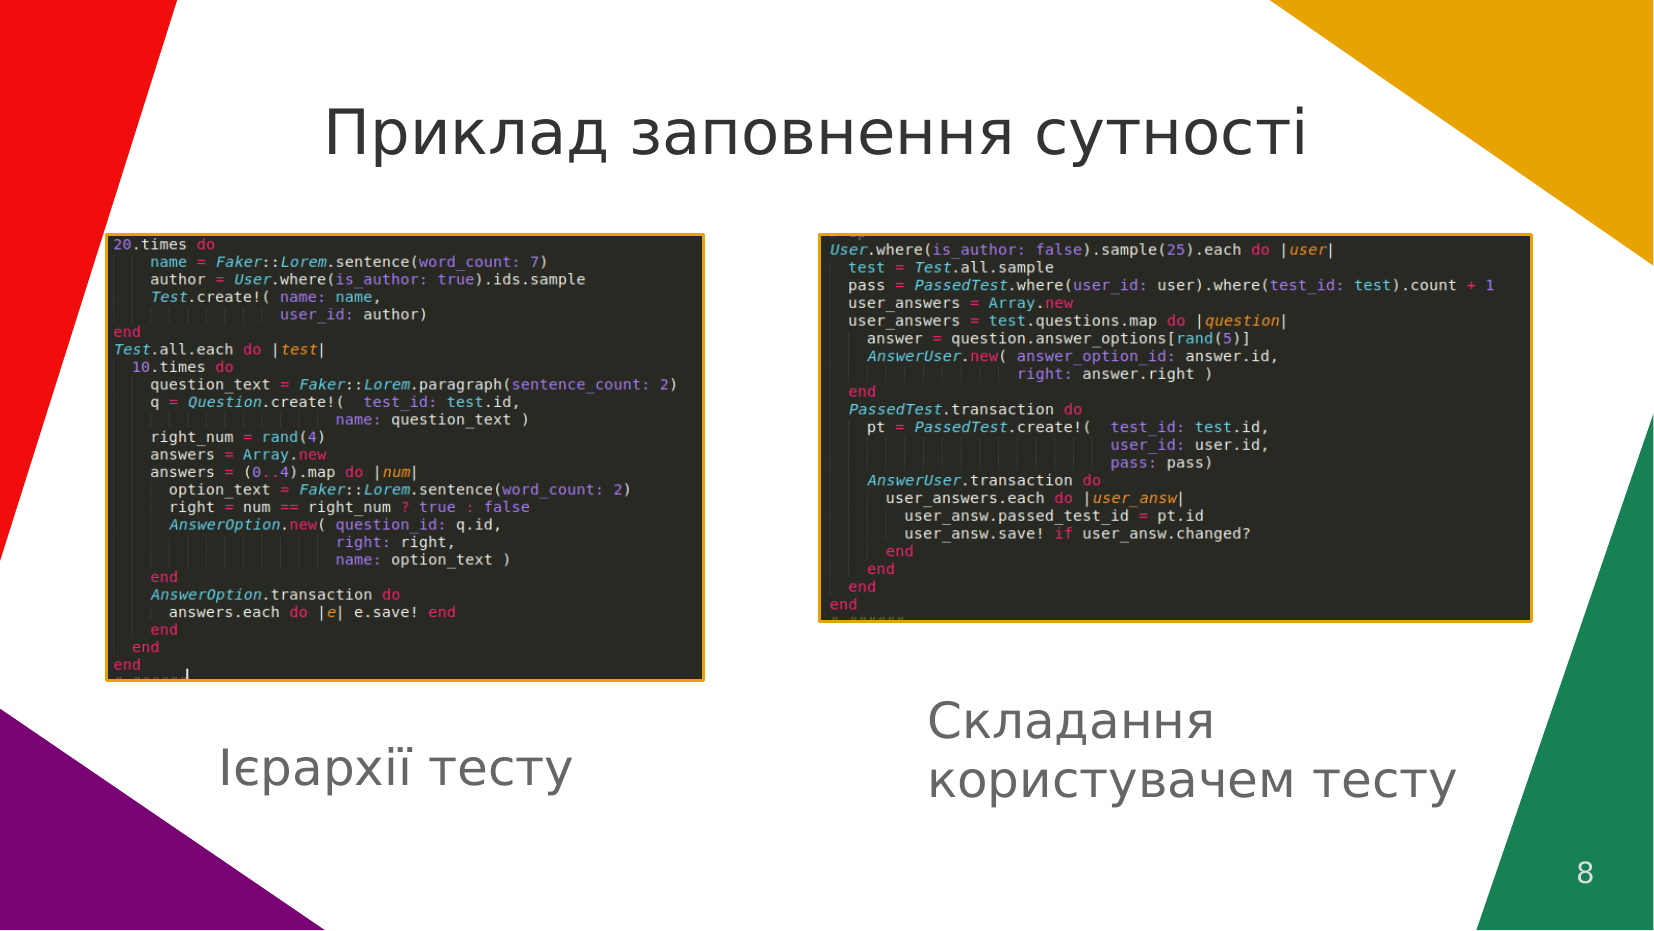

# Приклад заповнення сутності
Складання користувачем тесту
Ієрархії тесту
8